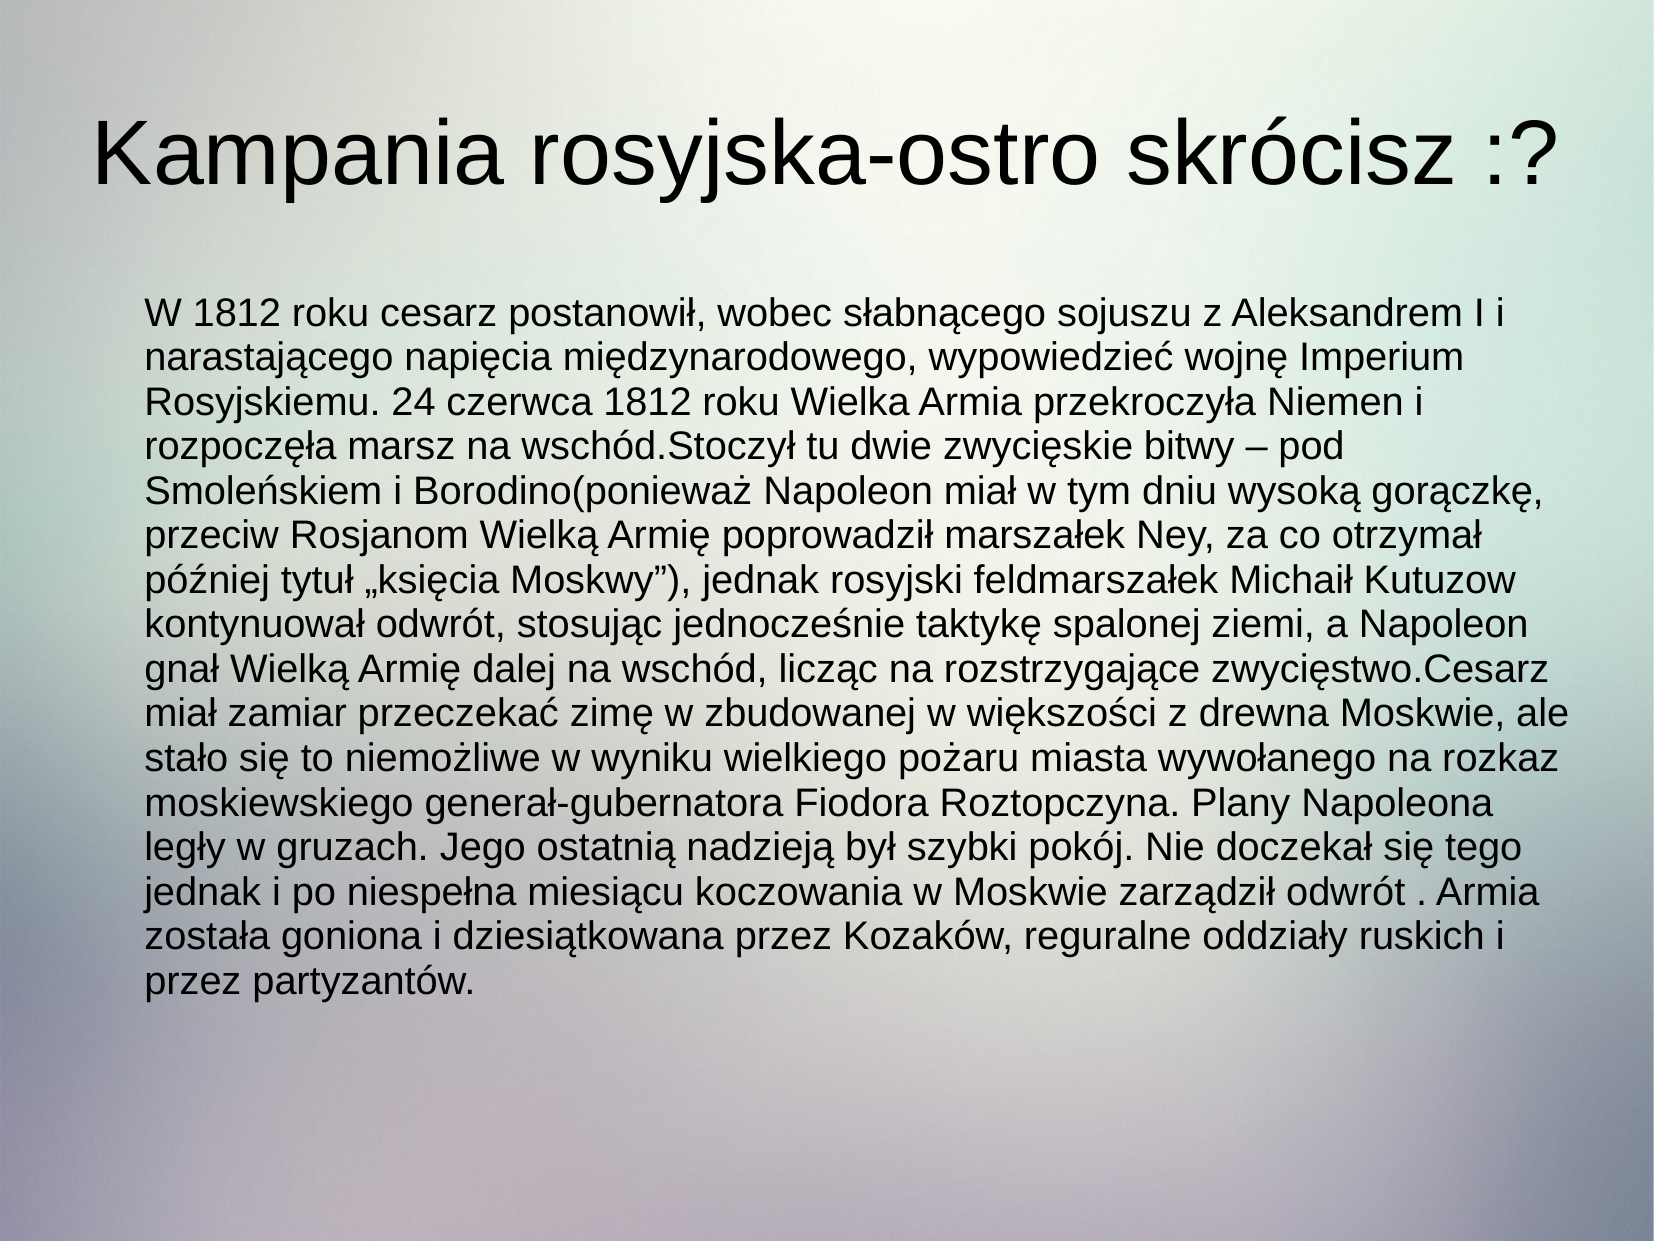

# Kampania rosyjska-ostro skrócisz :?
W 1812 roku cesarz postanowił, wobec słabnącego sojuszu z Aleksandrem I i narastającego napięcia międzynarodowego, wypowiedzieć wojnę Imperium Rosyjskiemu. 24 czerwca 1812 roku Wielka Armia przekroczyła Niemen i rozpoczęła marsz na wschód.Stoczył tu dwie zwycięskie bitwy – pod Smoleńskiem i Borodino(ponieważ Napoleon miał w tym dniu wysoką gorączkę, przeciw Rosjanom Wielką Armię poprowadził marszałek Ney, za co otrzymał później tytuł „księcia Moskwy”), jednak rosyjski feldmarszałek Michaił Kutuzow kontynuował odwrót, stosując jednocześnie taktykę spalonej ziemi, a Napoleon gnał Wielką Armię dalej na wschód, licząc na rozstrzygające zwycięstwo.Cesarz miał zamiar przeczekać zimę w zbudowanej w większości z drewna Moskwie, ale stało się to niemożliwe w wyniku wielkiego pożaru miasta wywołanego na rozkaz moskiewskiego generał-gubernatora Fiodora Roztopczyna. Plany Napoleona legły w gruzach. Jego ostatnią nadzieją był szybki pokój. Nie doczekał się tego jednak i po niespełna miesiącu koczowania w Moskwie zarządził odwrót . Armia została goniona i dziesiątkowana przez Kozaków, reguralne oddziały ruskich i przez partyzantów.